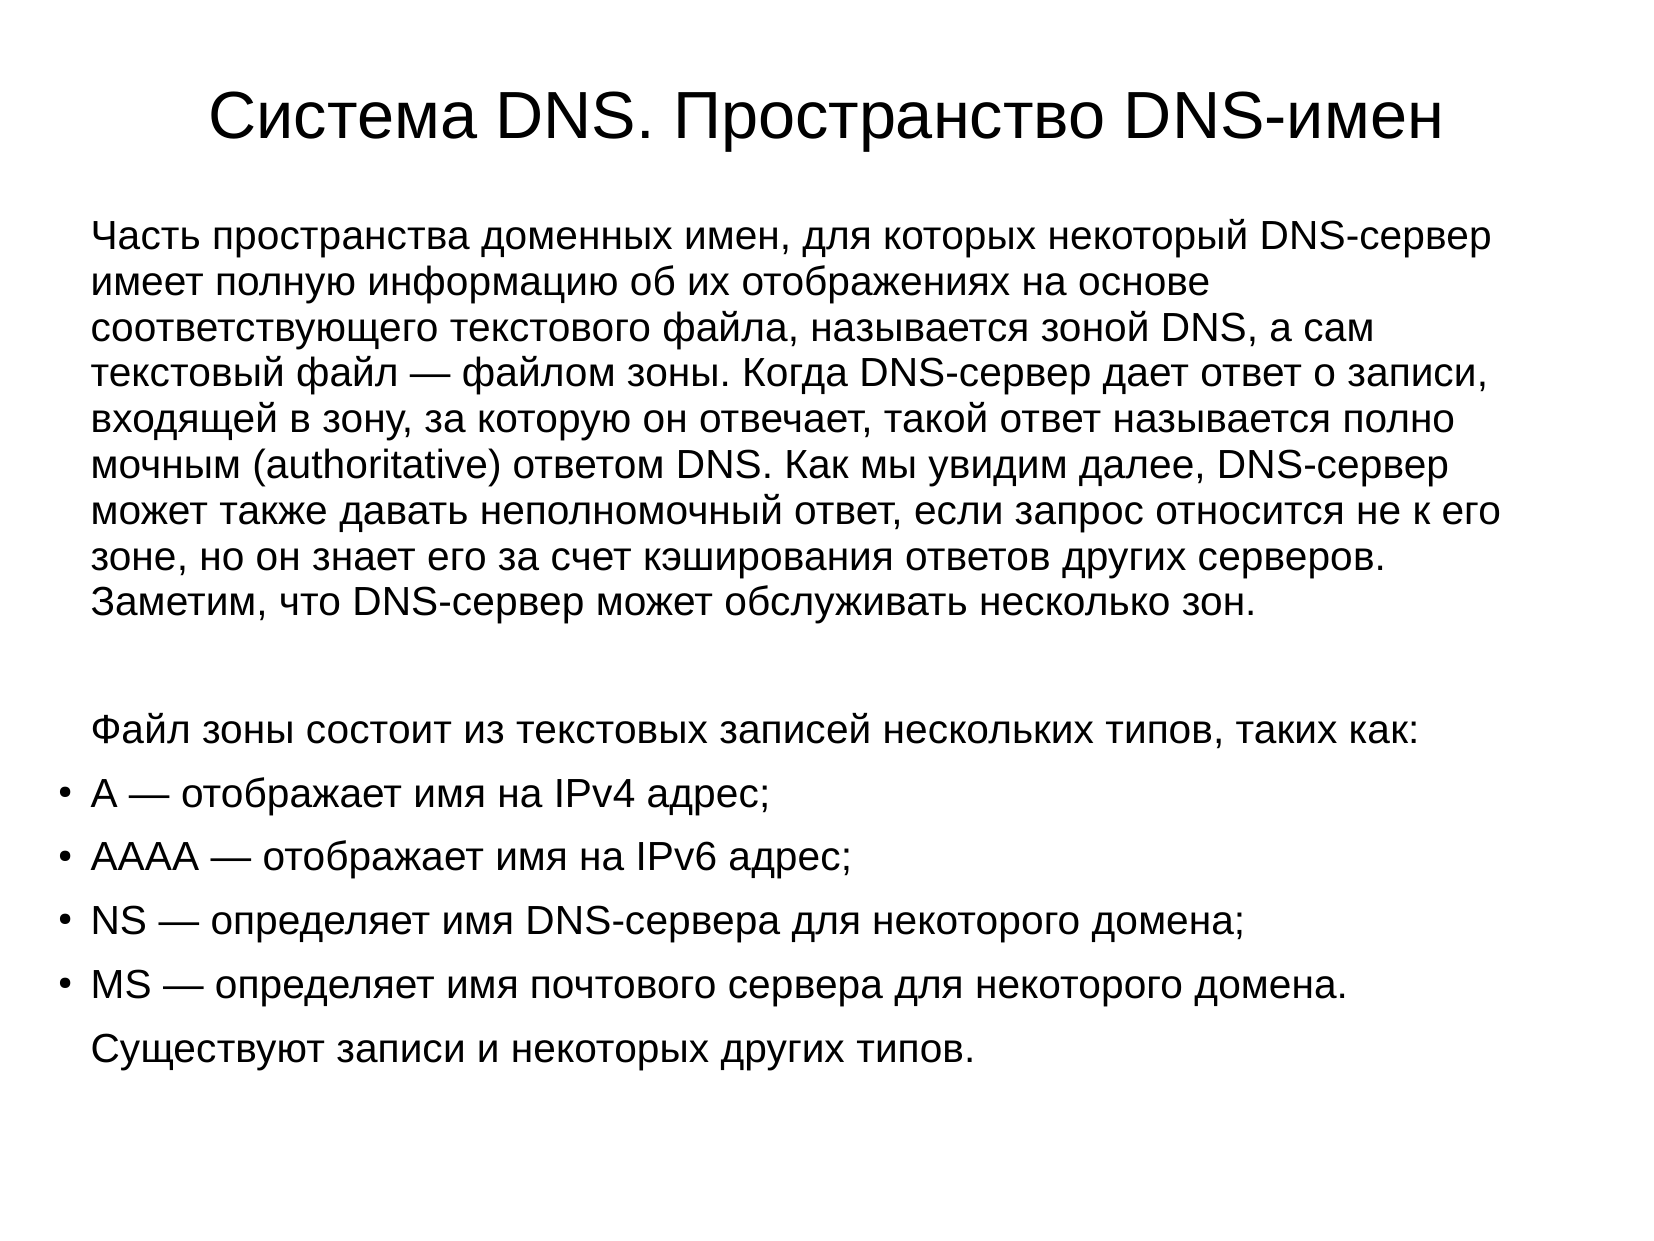

# Система DNS. Пространство DNS-имен
Часть пространства доменных имен, для которых некоторый DNS-сервер имеет полную информацию об их отображениях на основе соответствующего текстового файла, на­зывается зоной DNS, а сам текстовый файл — файлом зоны. Когда DNS-сервер дает ответ о записи, входящей в зону, за которую он отвечает, такой ответ называется полно­мочным (authoritative) ответом DNS. Как мы увидим далее, DNS-сервер может также давать неполномочный ответ, если запрос относится не к его зоне, но он знает его за счет кэширования ответов других серверов. Заметим, что DNS-сервер может обслуживать несколько зон.
Файл зоны состоит из текстовых записей нескольких типов, таких как:
А — отображает имя на IPv4 адpec;
AAAА — отображает имя на IPv6 адpec;
NS — определяет имя DNS-сервера для некоторого домена;
MS — определяет имя почтового сервера для некоторого домена.
Существуют записи и некоторых других типов.